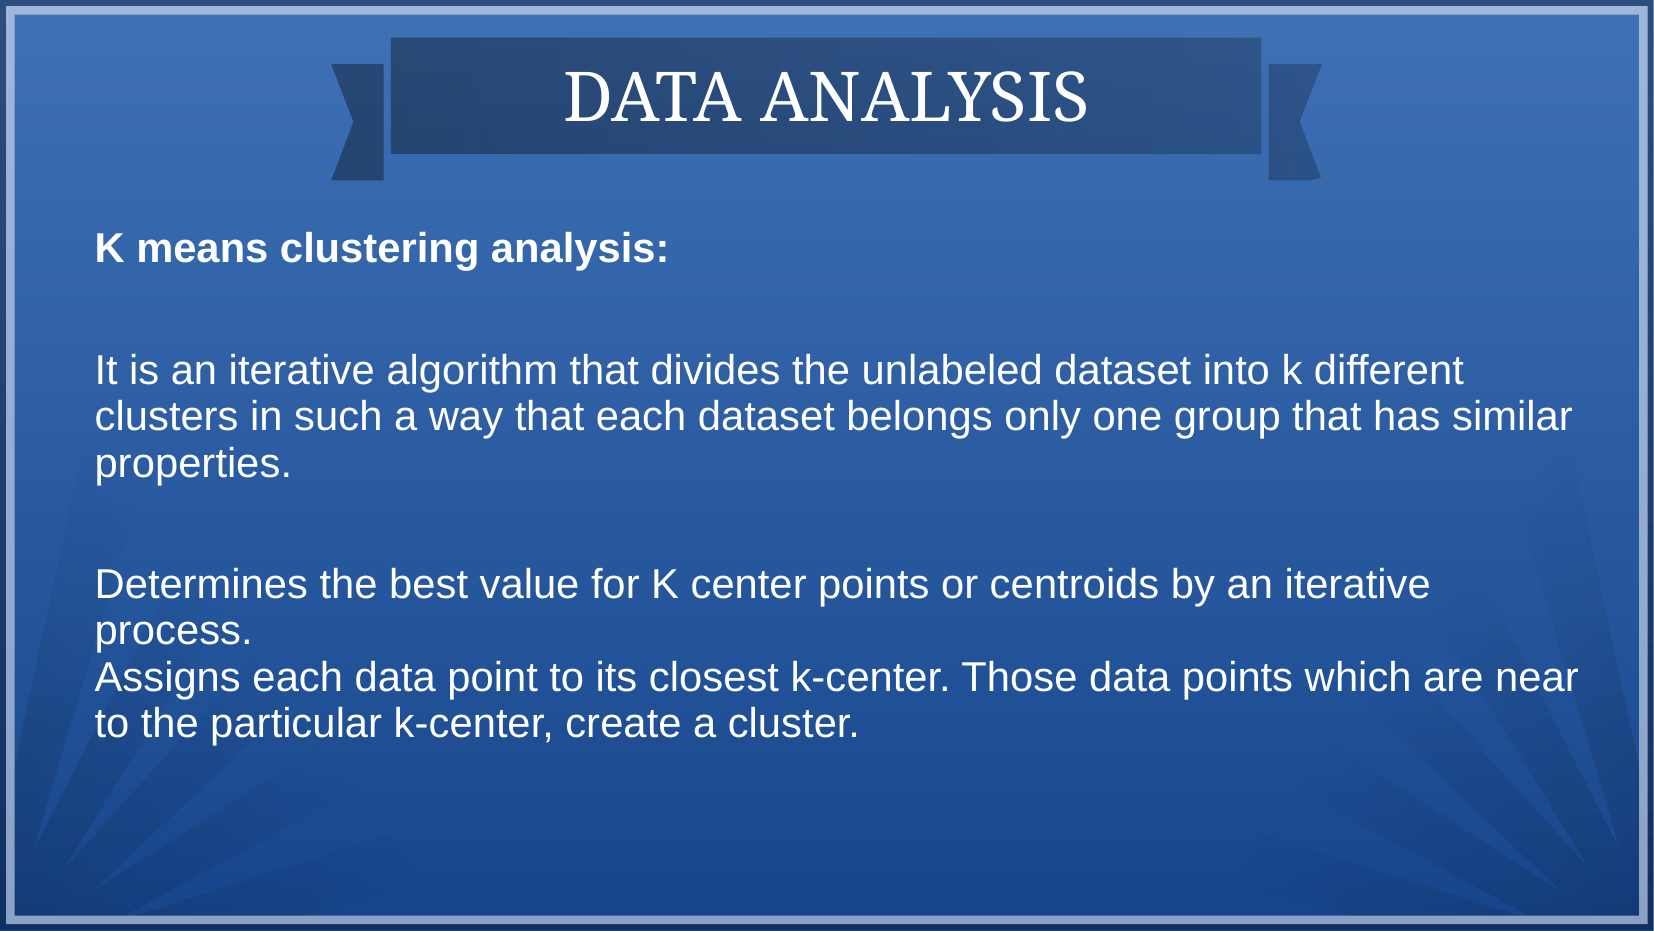

# DATA ANALYSIS
K means clustering analysis:
It is an iterative algorithm that divides the unlabeled dataset into k different clusters in such a way that each dataset belongs only one group that has similar properties.
Determines the best value for K center points or centroids by an iterative process.
Assigns each data point to its closest k-center. Those data points which are near to the particular k-center, create a cluster.